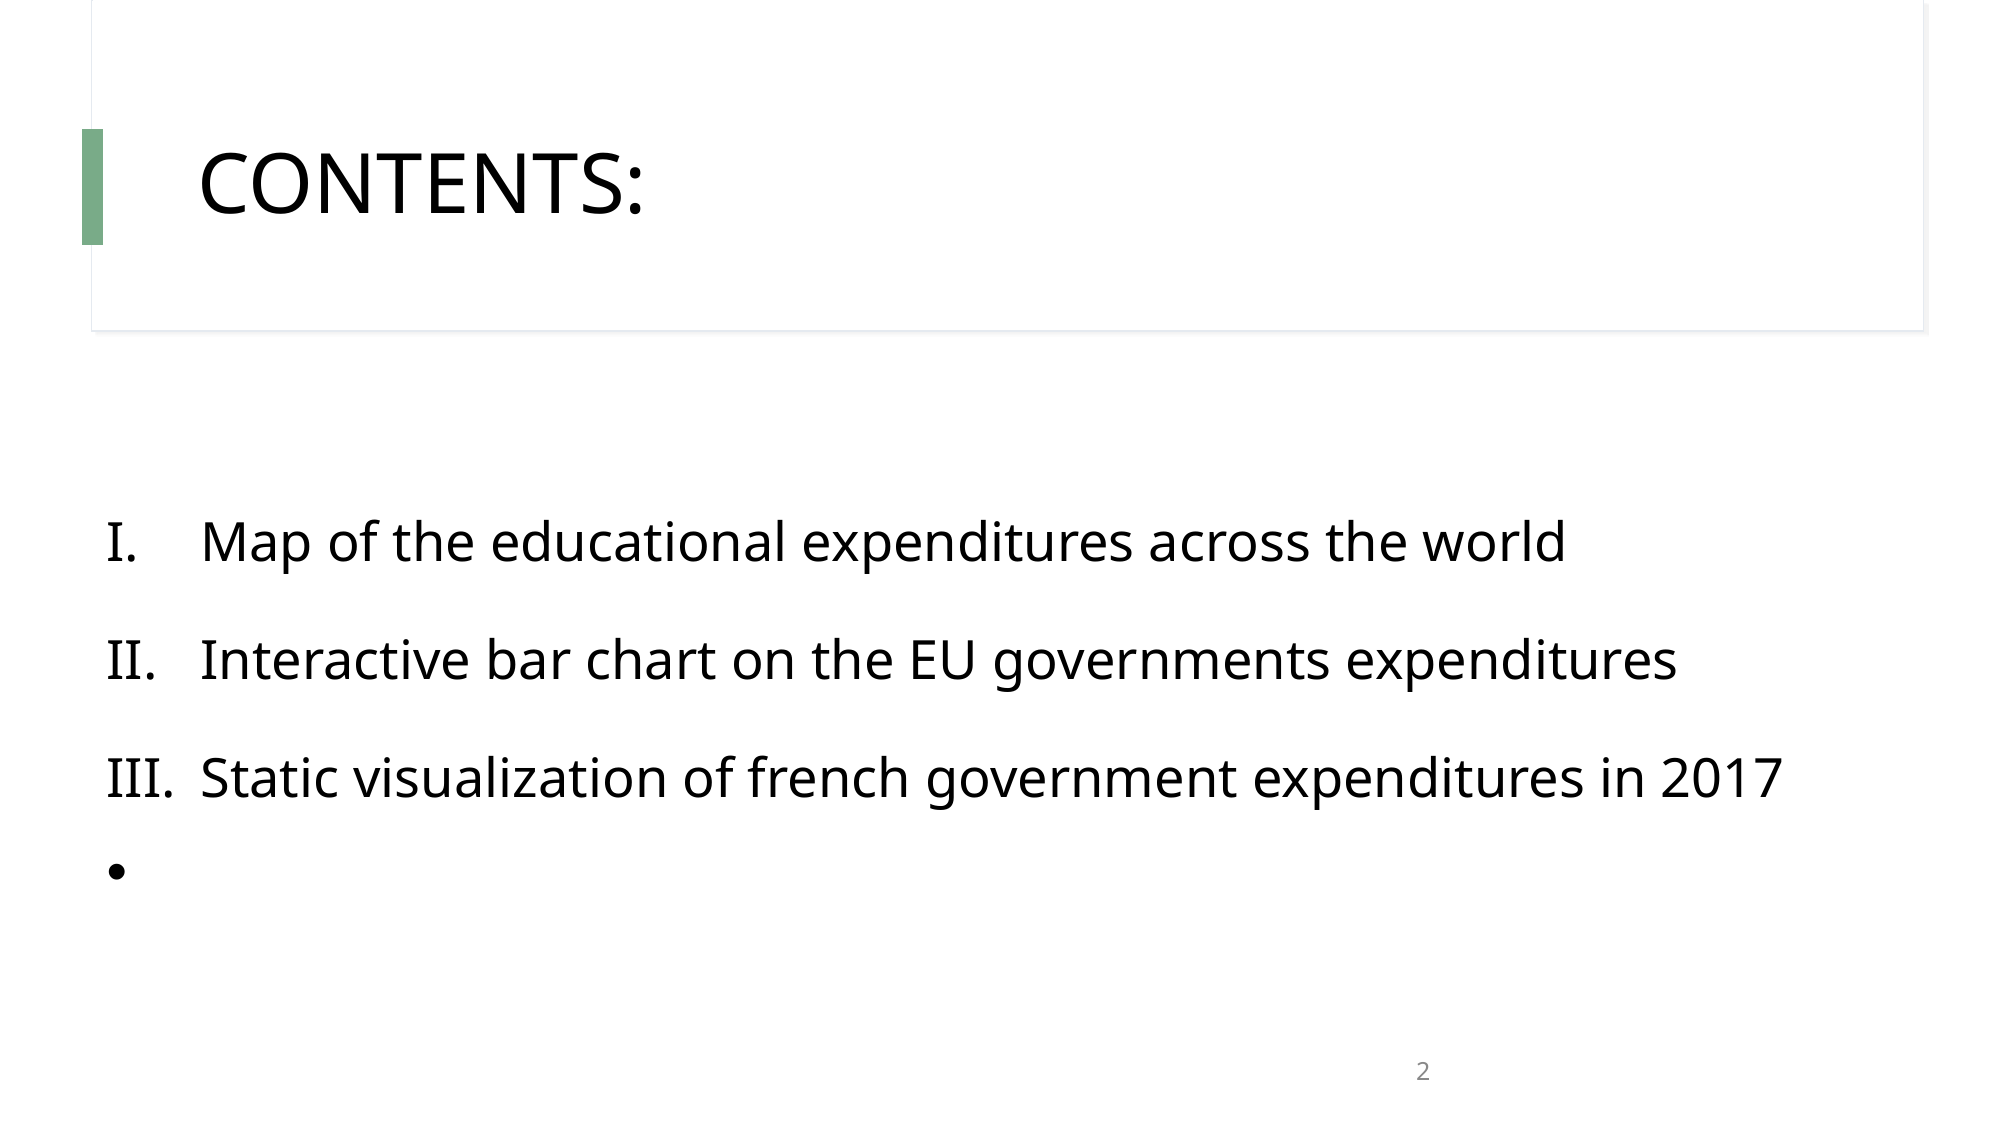

# CONTENTS:
Map of the educational expenditures across the world
Interactive bar chart on the EU governments expenditures
Static visualization of french government expenditures in 2017